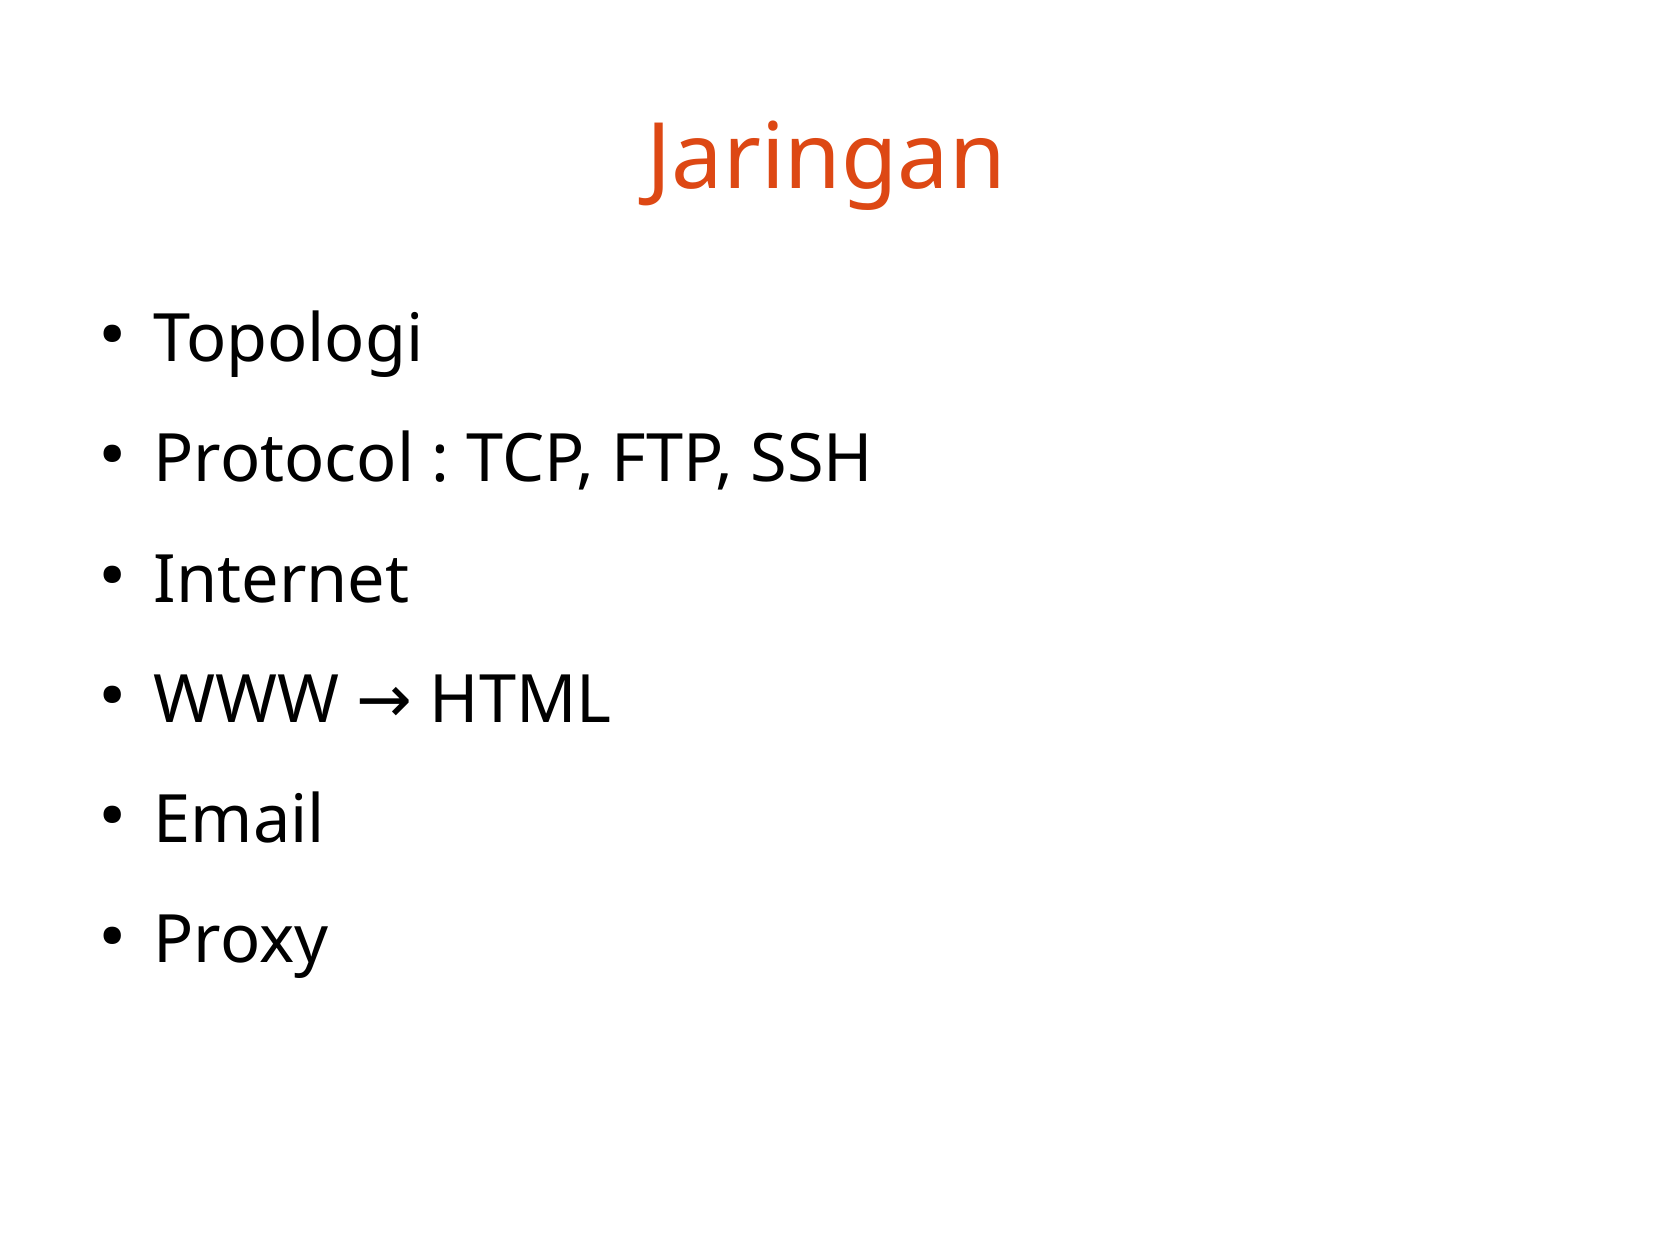

# Jaringan
Topologi
Protocol : TCP, FTP, SSH
Internet
WWW → HTML
Email
Proxy